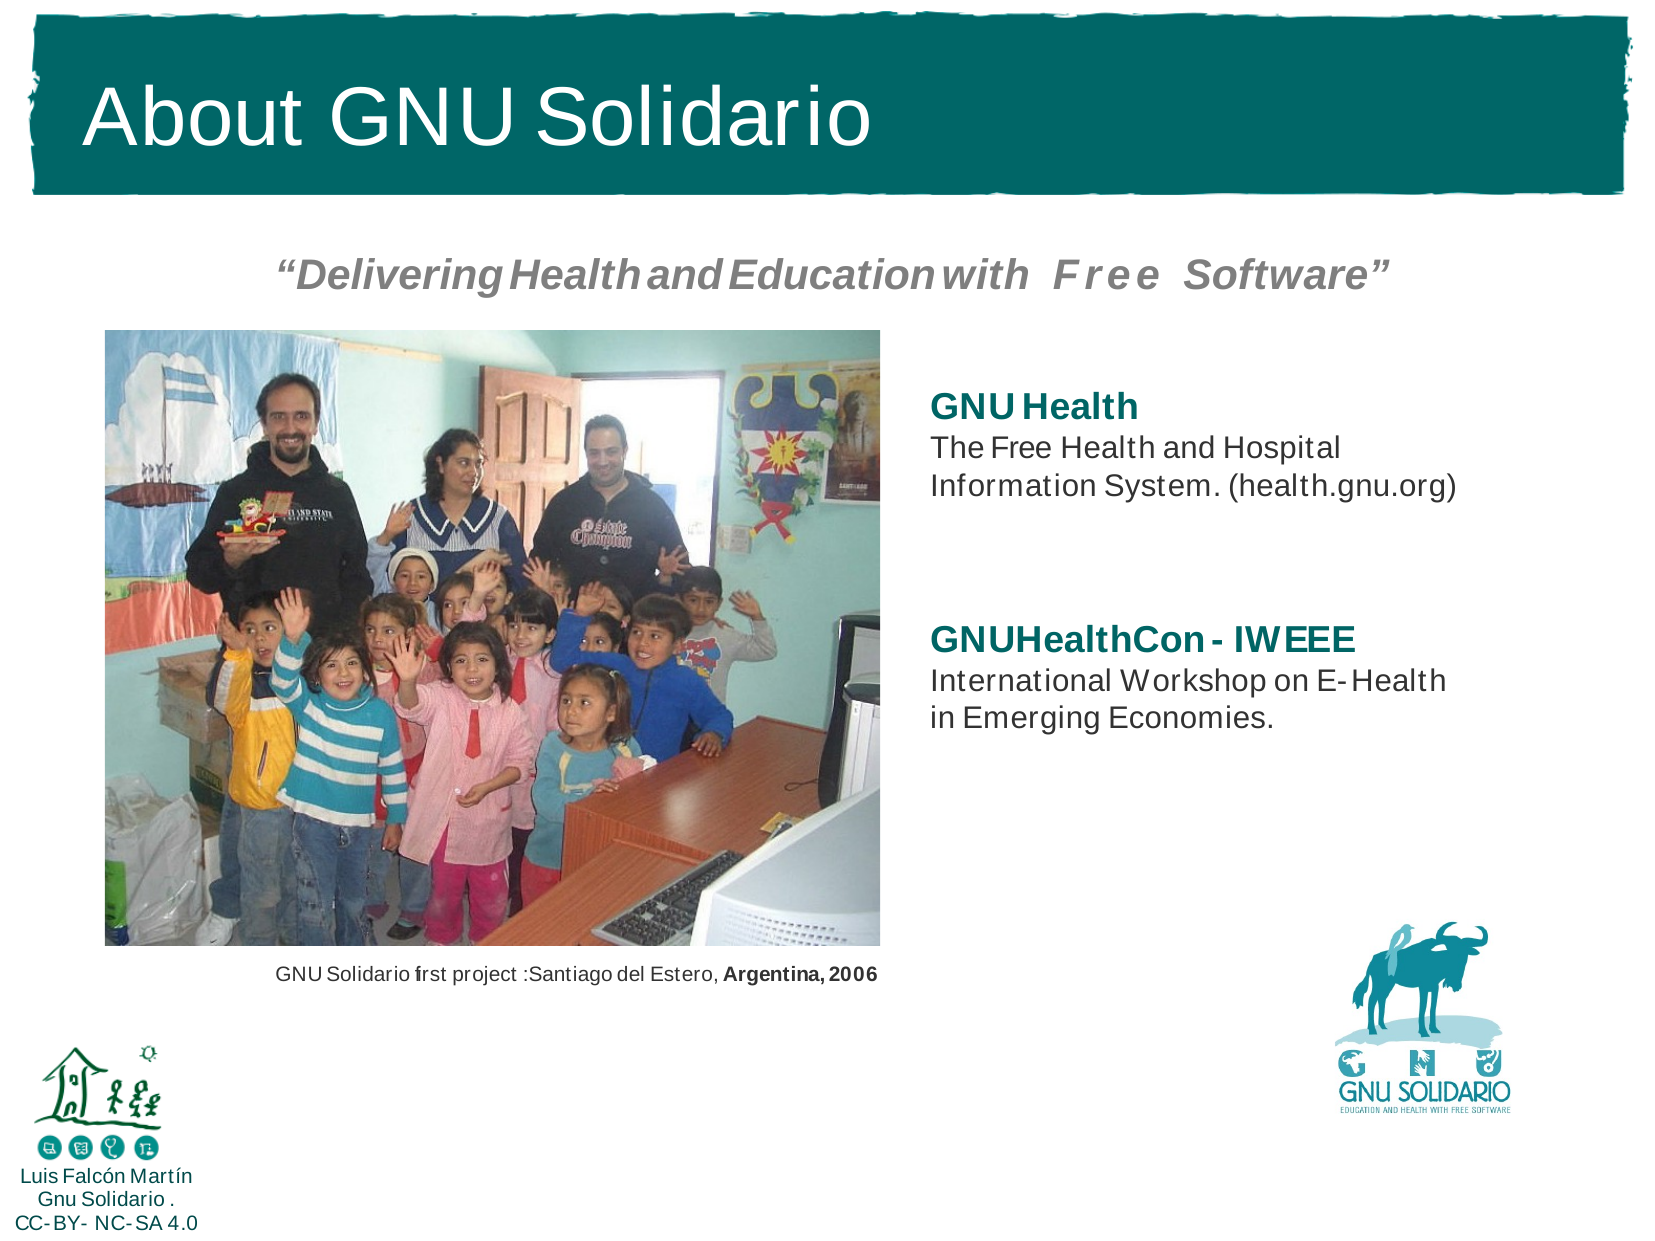

AboutGNUSolidario
“DeliveringHealthandEducationwith Free Software”
GNUHealth
TheFree HealthandHospital InformationSystem.(health.gnu.org)
GNUHealthCon-IWEEE InternationalWorkshoponE-Health inEmergingEconomies.
GNUSolidariofirstproject:SantiagodelEstero,Argentina,2006
LuisFalcónMartín
GnuSolidario.
CC-BY-NC-SA4.0